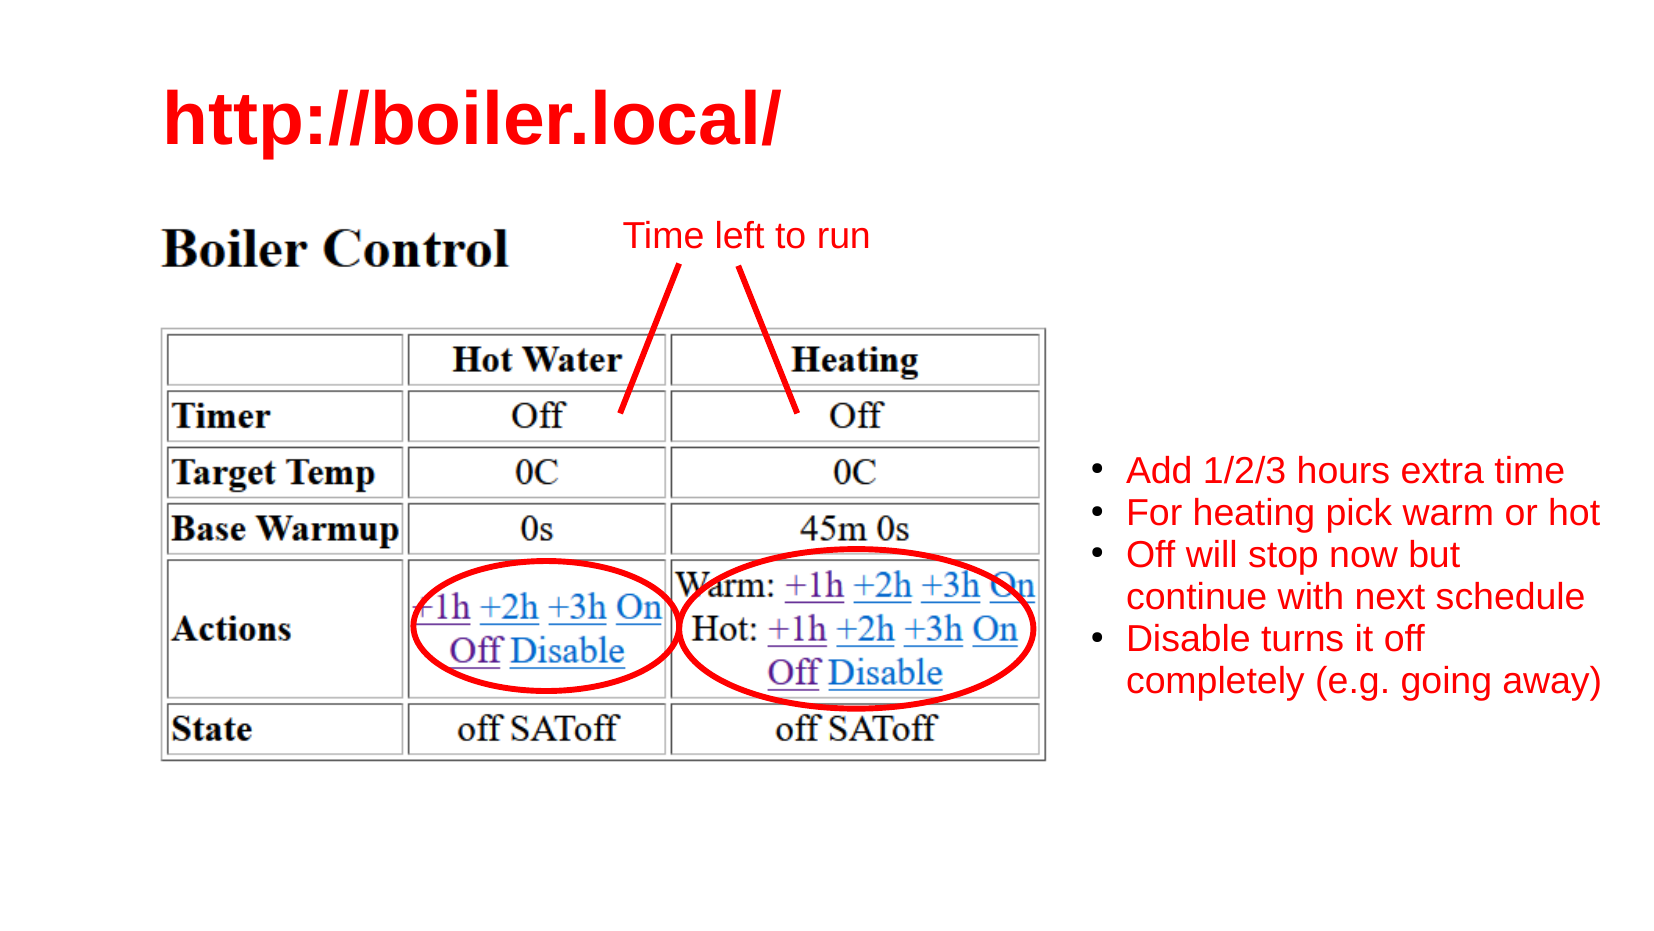

http://boiler.local/
Time left to run
Add 1/2/3 hours extra time
For heating pick warm or hot
Off will stop now but continue with next schedule
Disable turns it off completely (e.g. going away)